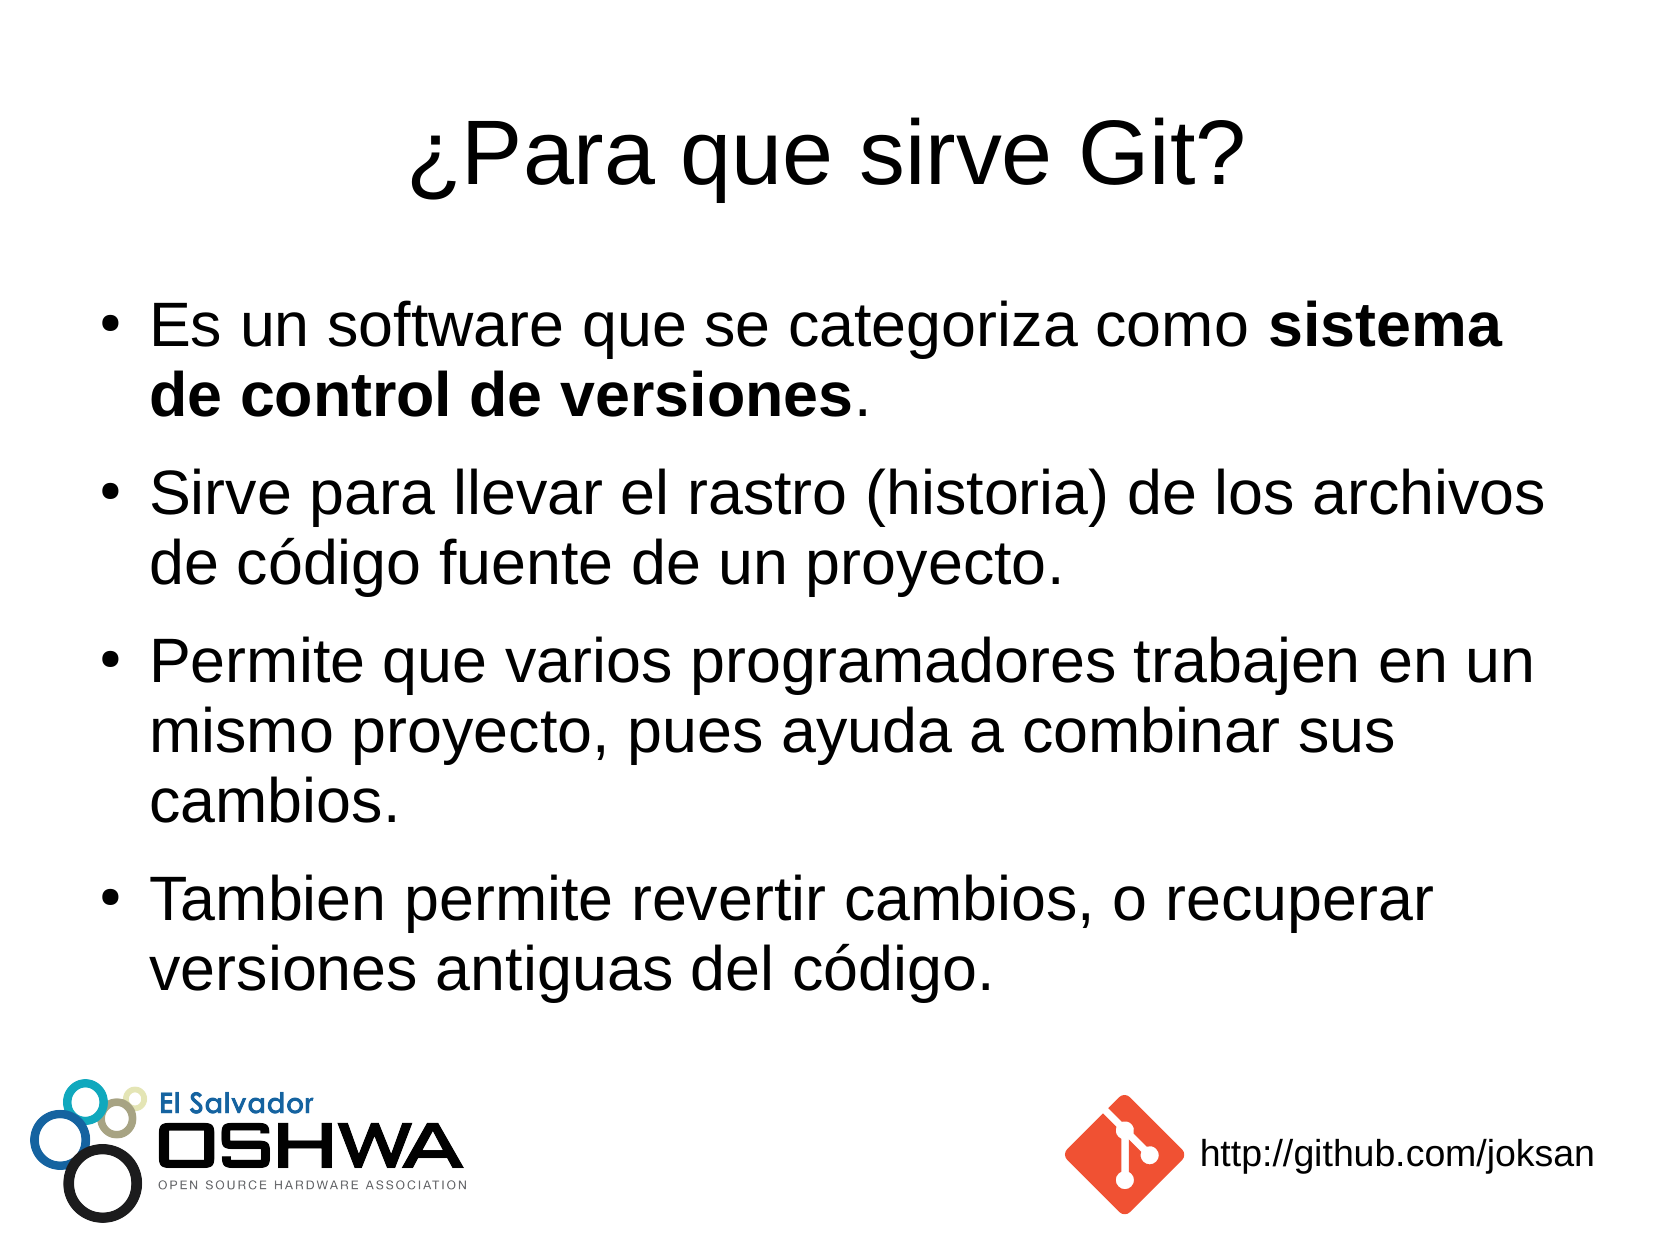

# ¿Para que sirve Git?
Es un software que se categoriza como sistema de control de versiones.
Sirve para llevar el rastro (historia) de los archivos de código fuente de un proyecto.
Permite que varios programadores trabajen en un mismo proyecto, pues ayuda a combinar sus cambios.
Tambien permite revertir cambios, o recuperar versiones antiguas del código.
http://github.com/joksan